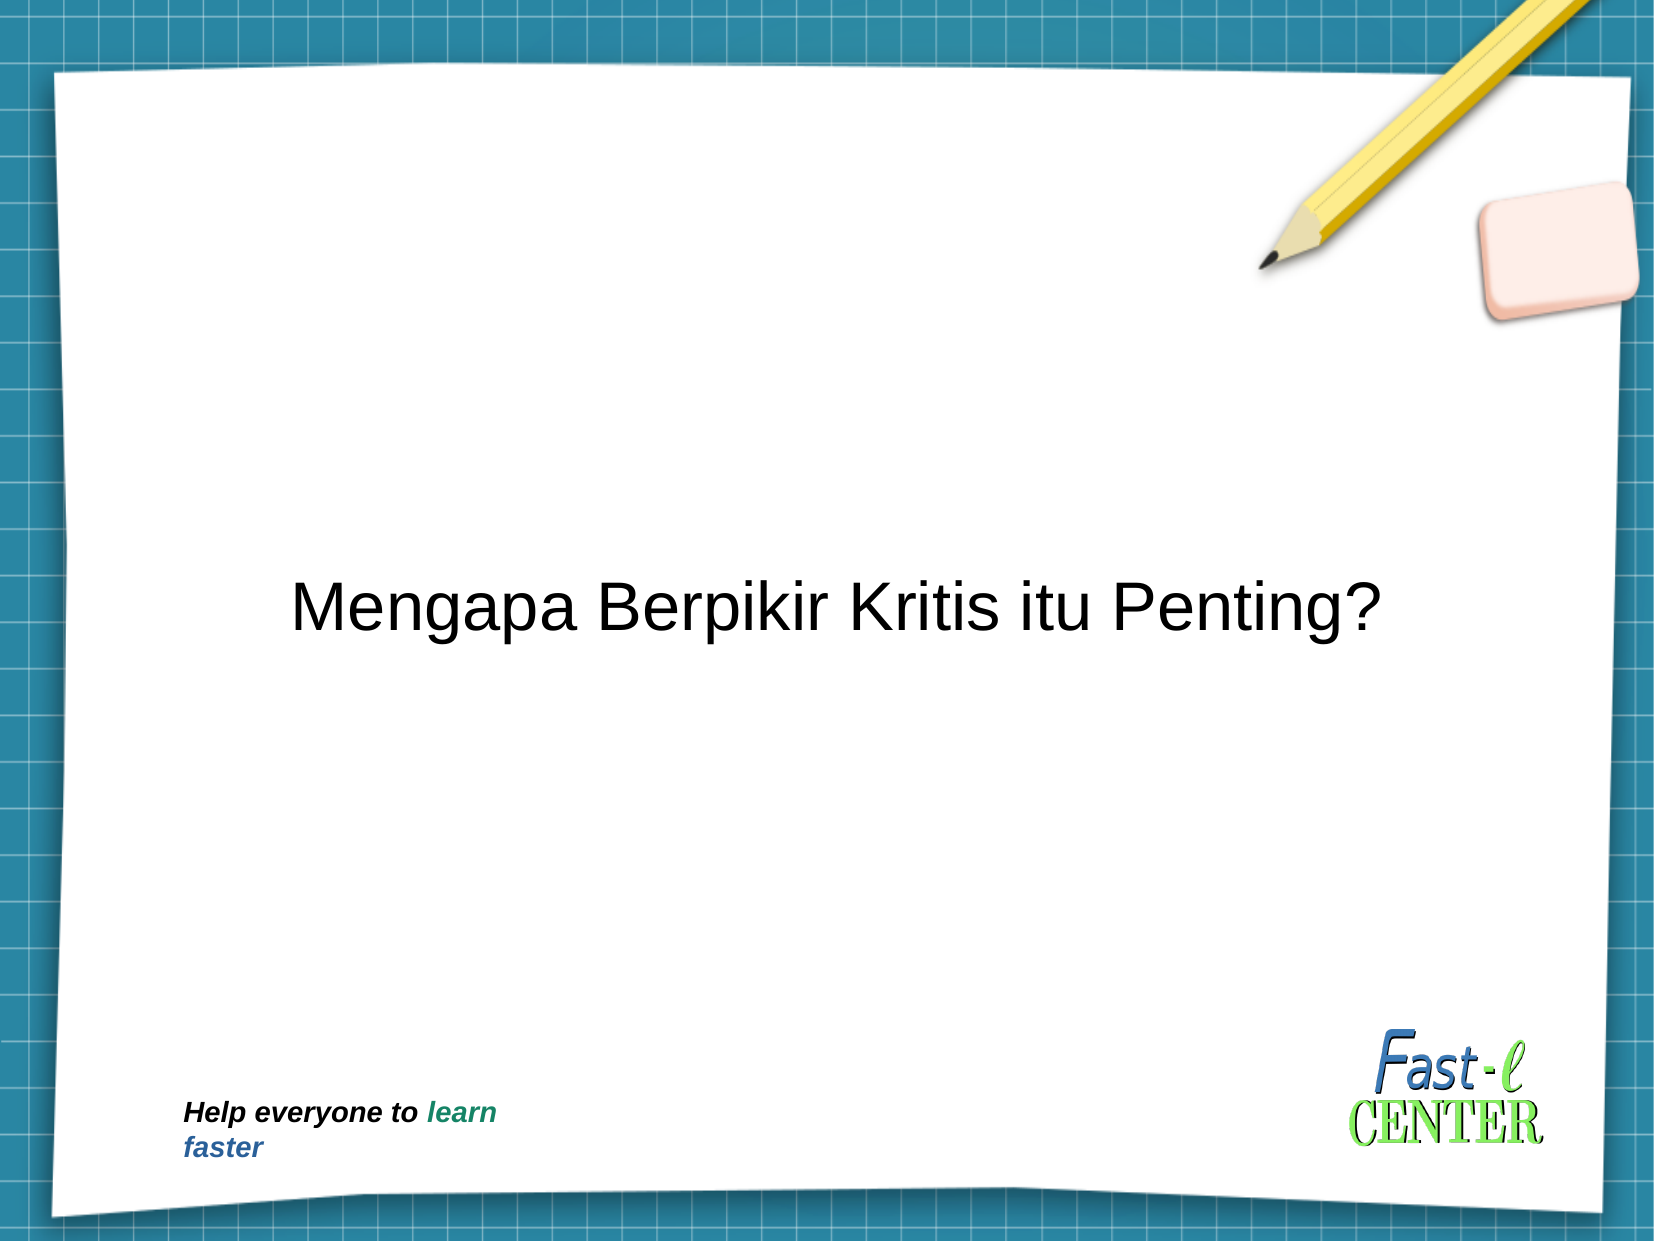

Mengapa Berpikir Kritis itu Penting?
Help everyone to learn faster